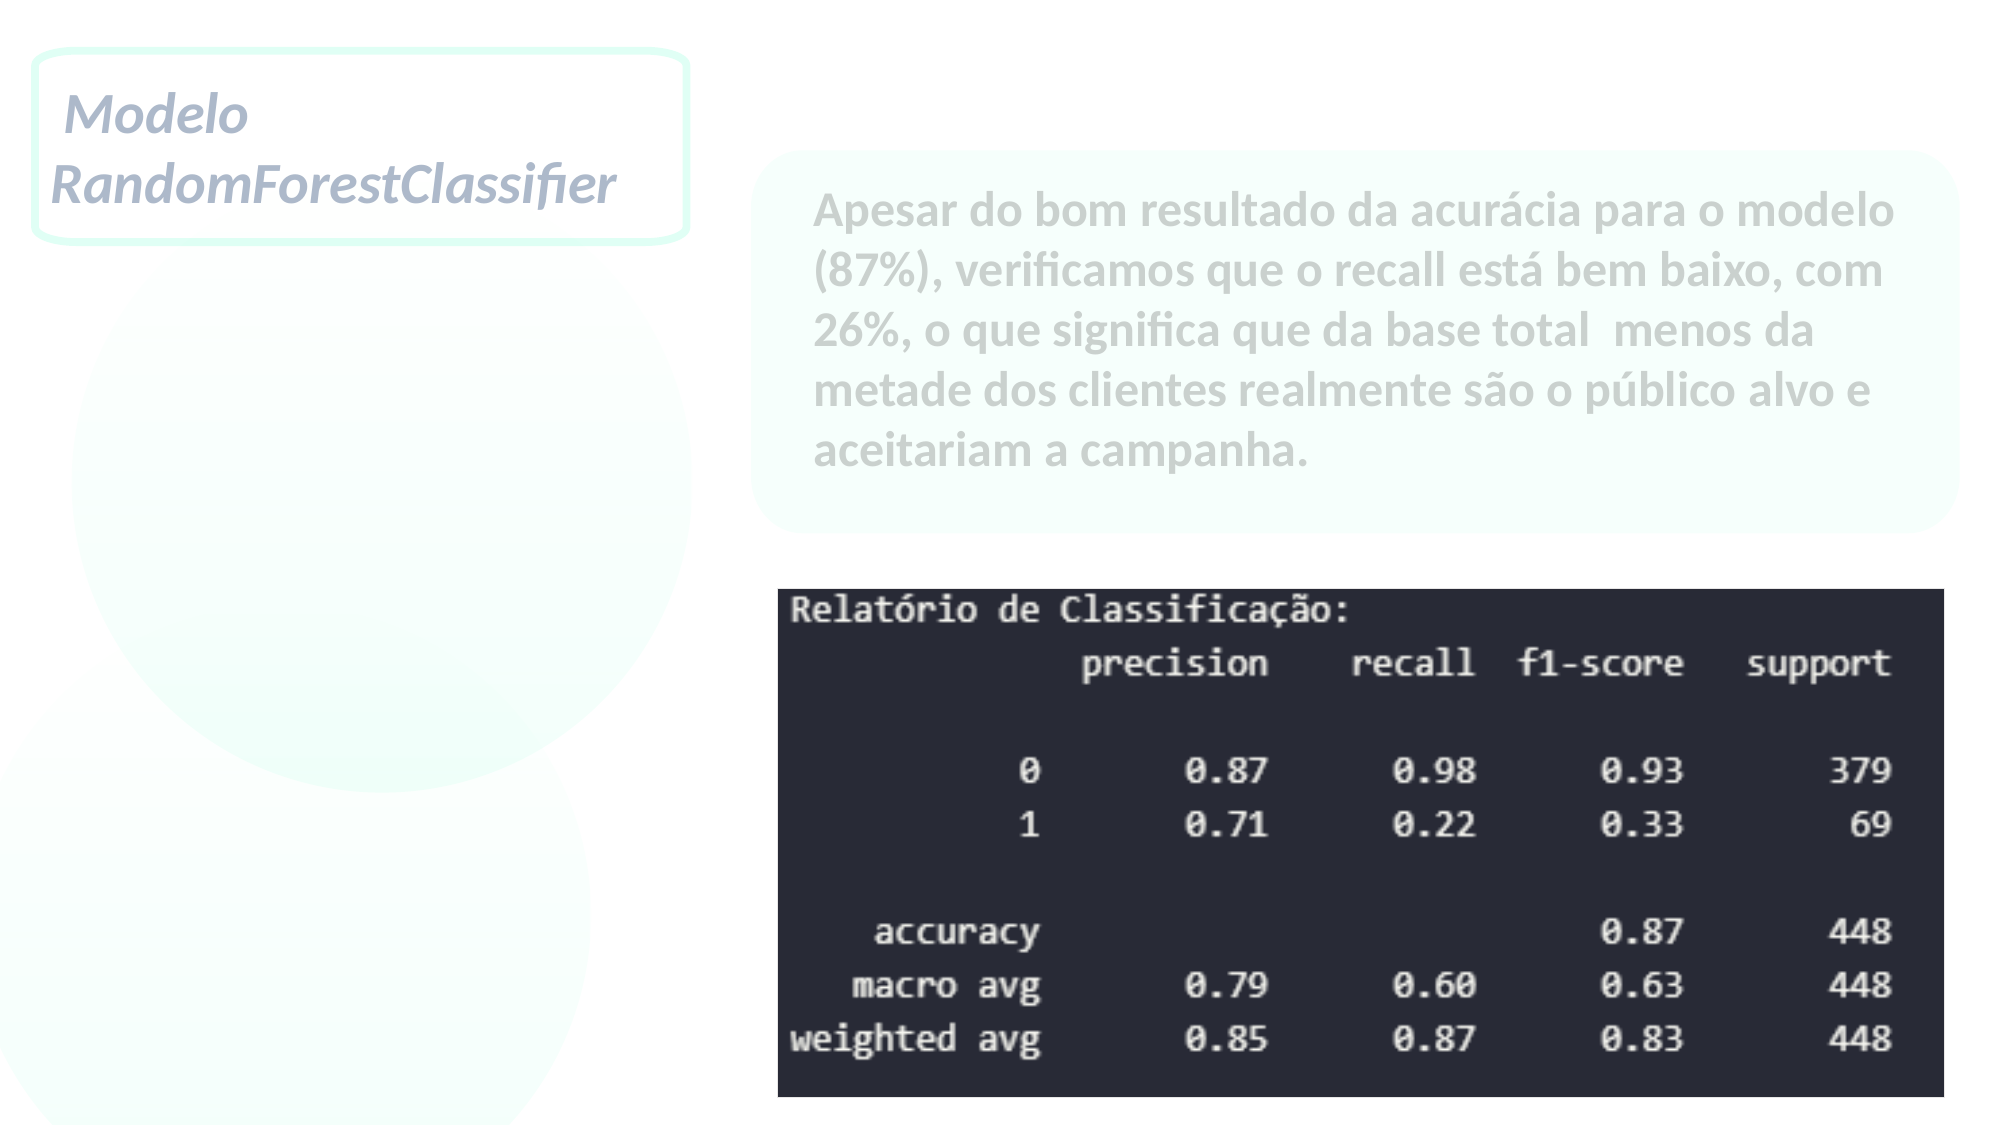

Modelo
RandomForestClassifier
Apesar do bom resultado da acurácia para o modelo (87%), verificamos que o recall está bem baixo, com 26%, o que significa que da base total  menos da metade dos clientes realmente são o público alvo e aceitariam a campanha.